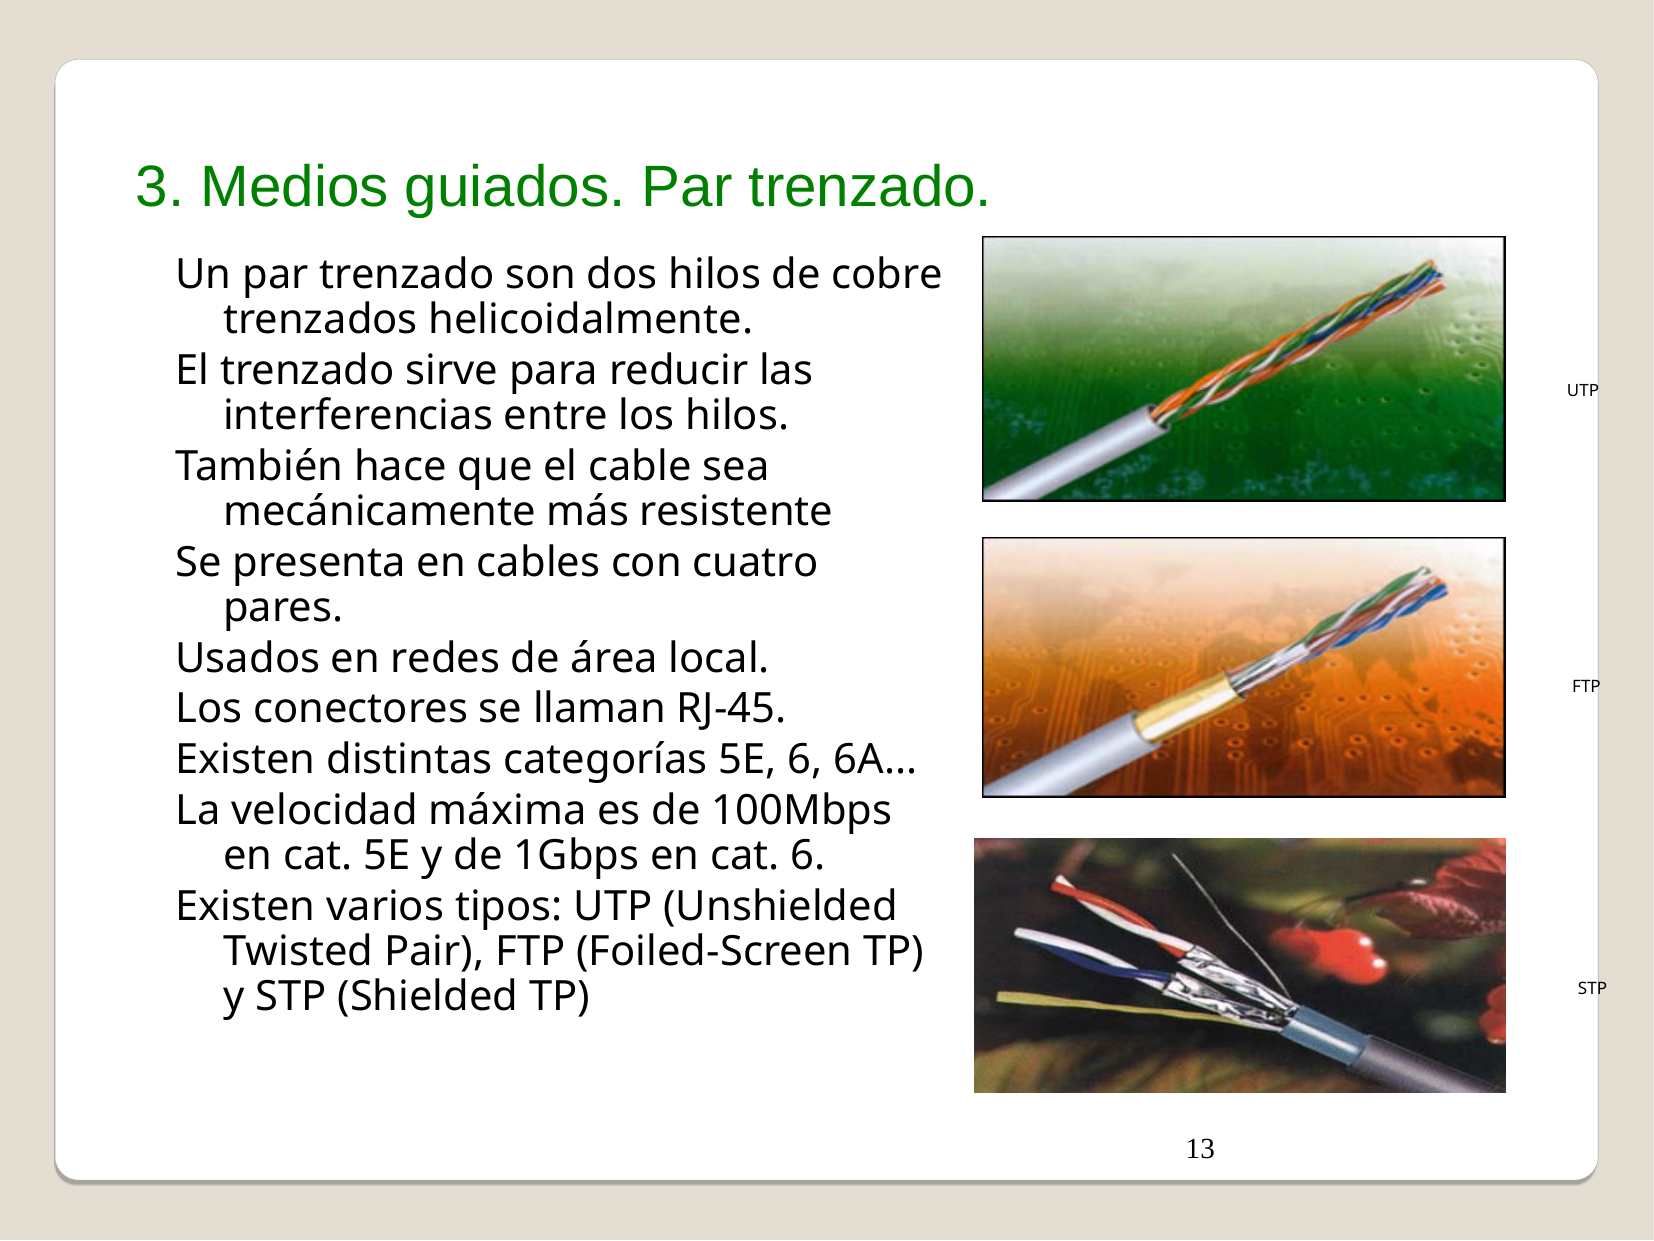

3. Medios guiados. Par trenzado.
# Un par trenzado son dos hilos de cobre trenzados helicoidalmente.
El trenzado sirve para reducir las interferencias entre los hilos.
También hace que el cable sea mecánicamente más resistente
Se presenta en cables con cuatro pares.
Usados en redes de área local.
Los conectores se llaman RJ-45.
Existen distintas categorías 5E, 6, 6A...
La velocidad máxima es de 100Mbps en cat. 5E y de 1Gbps en cat. 6.
Existen varios tipos: UTP (Unshielded Twisted Pair), FTP (Foiled-Screen TP) y STP (Shielded TP)
UTP
FTP
STP